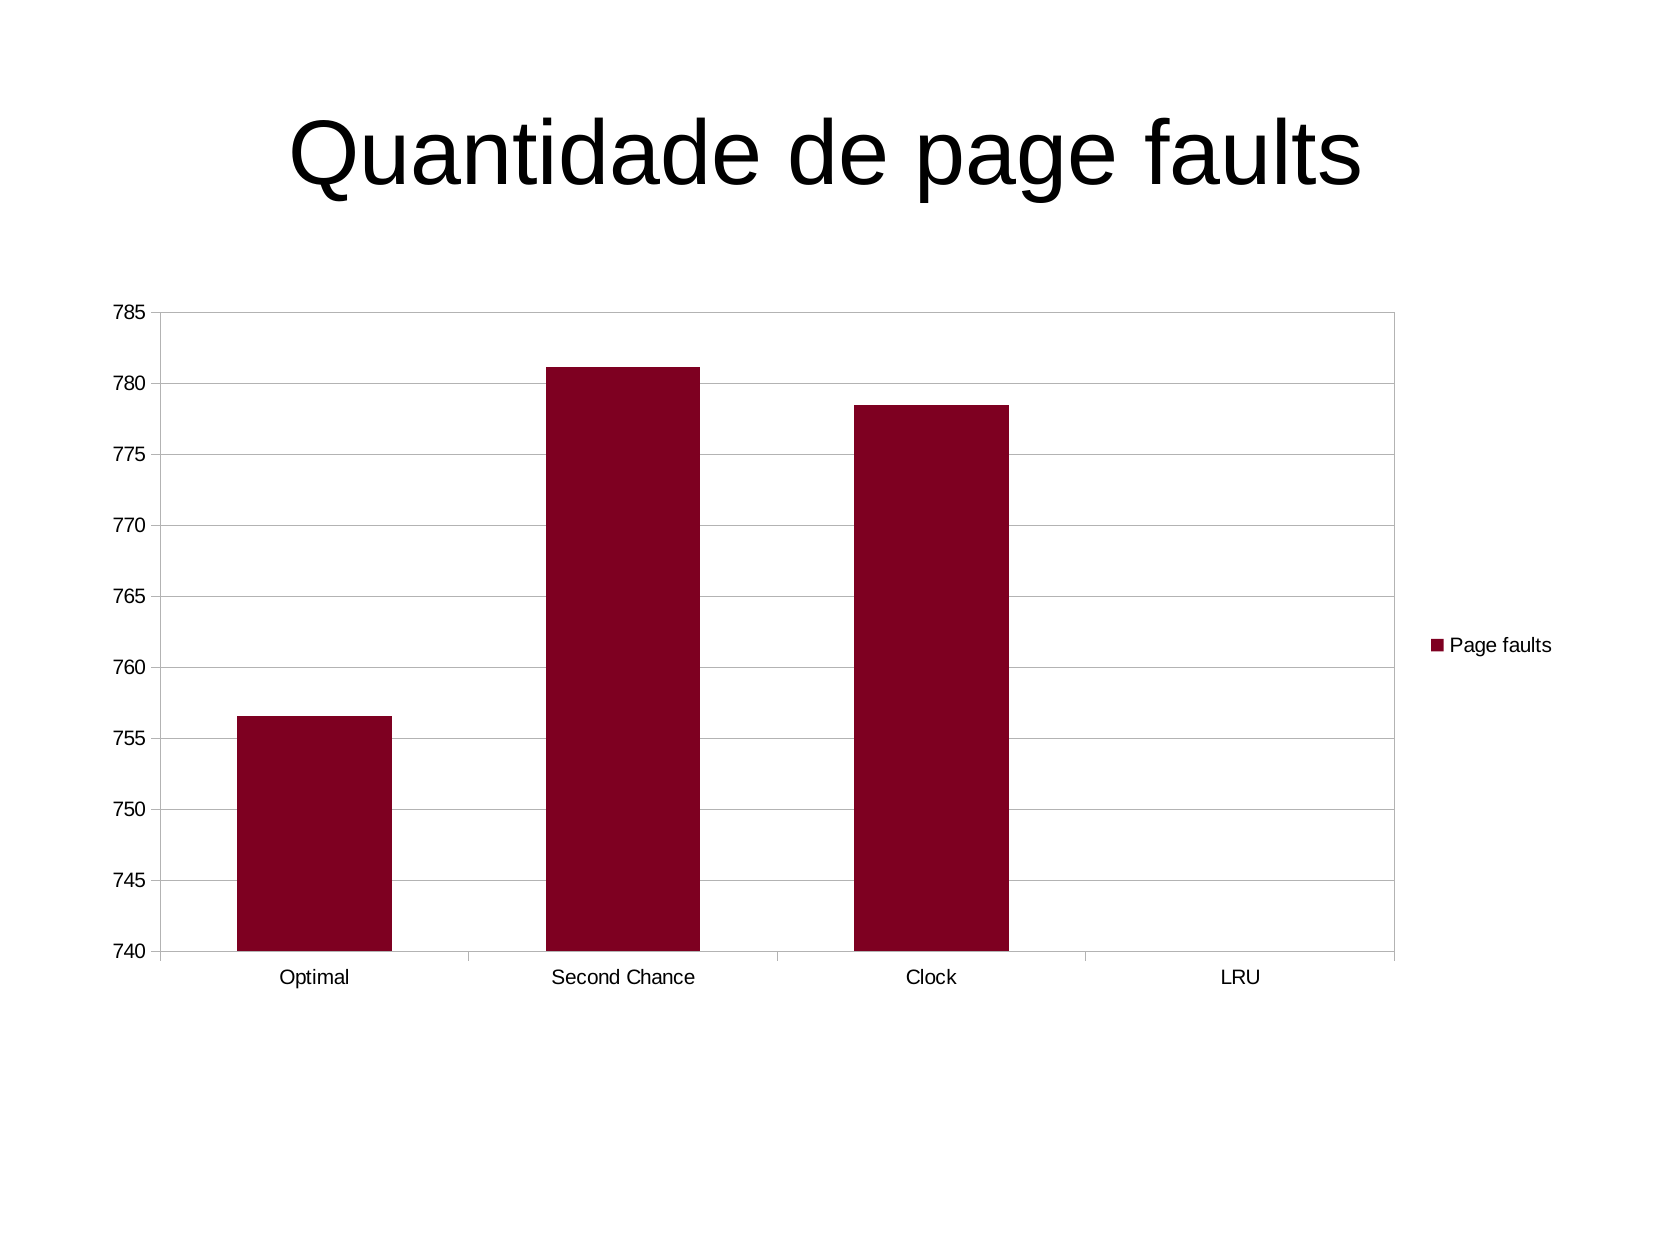

# Quantidade de page faults
### Chart
| Category | Page faults |
|---|---|
| Optimal | 756.56666666667 |
| Second Chance | 781.16666666667 |
| Clock | 778.5 |
| LRU | None |